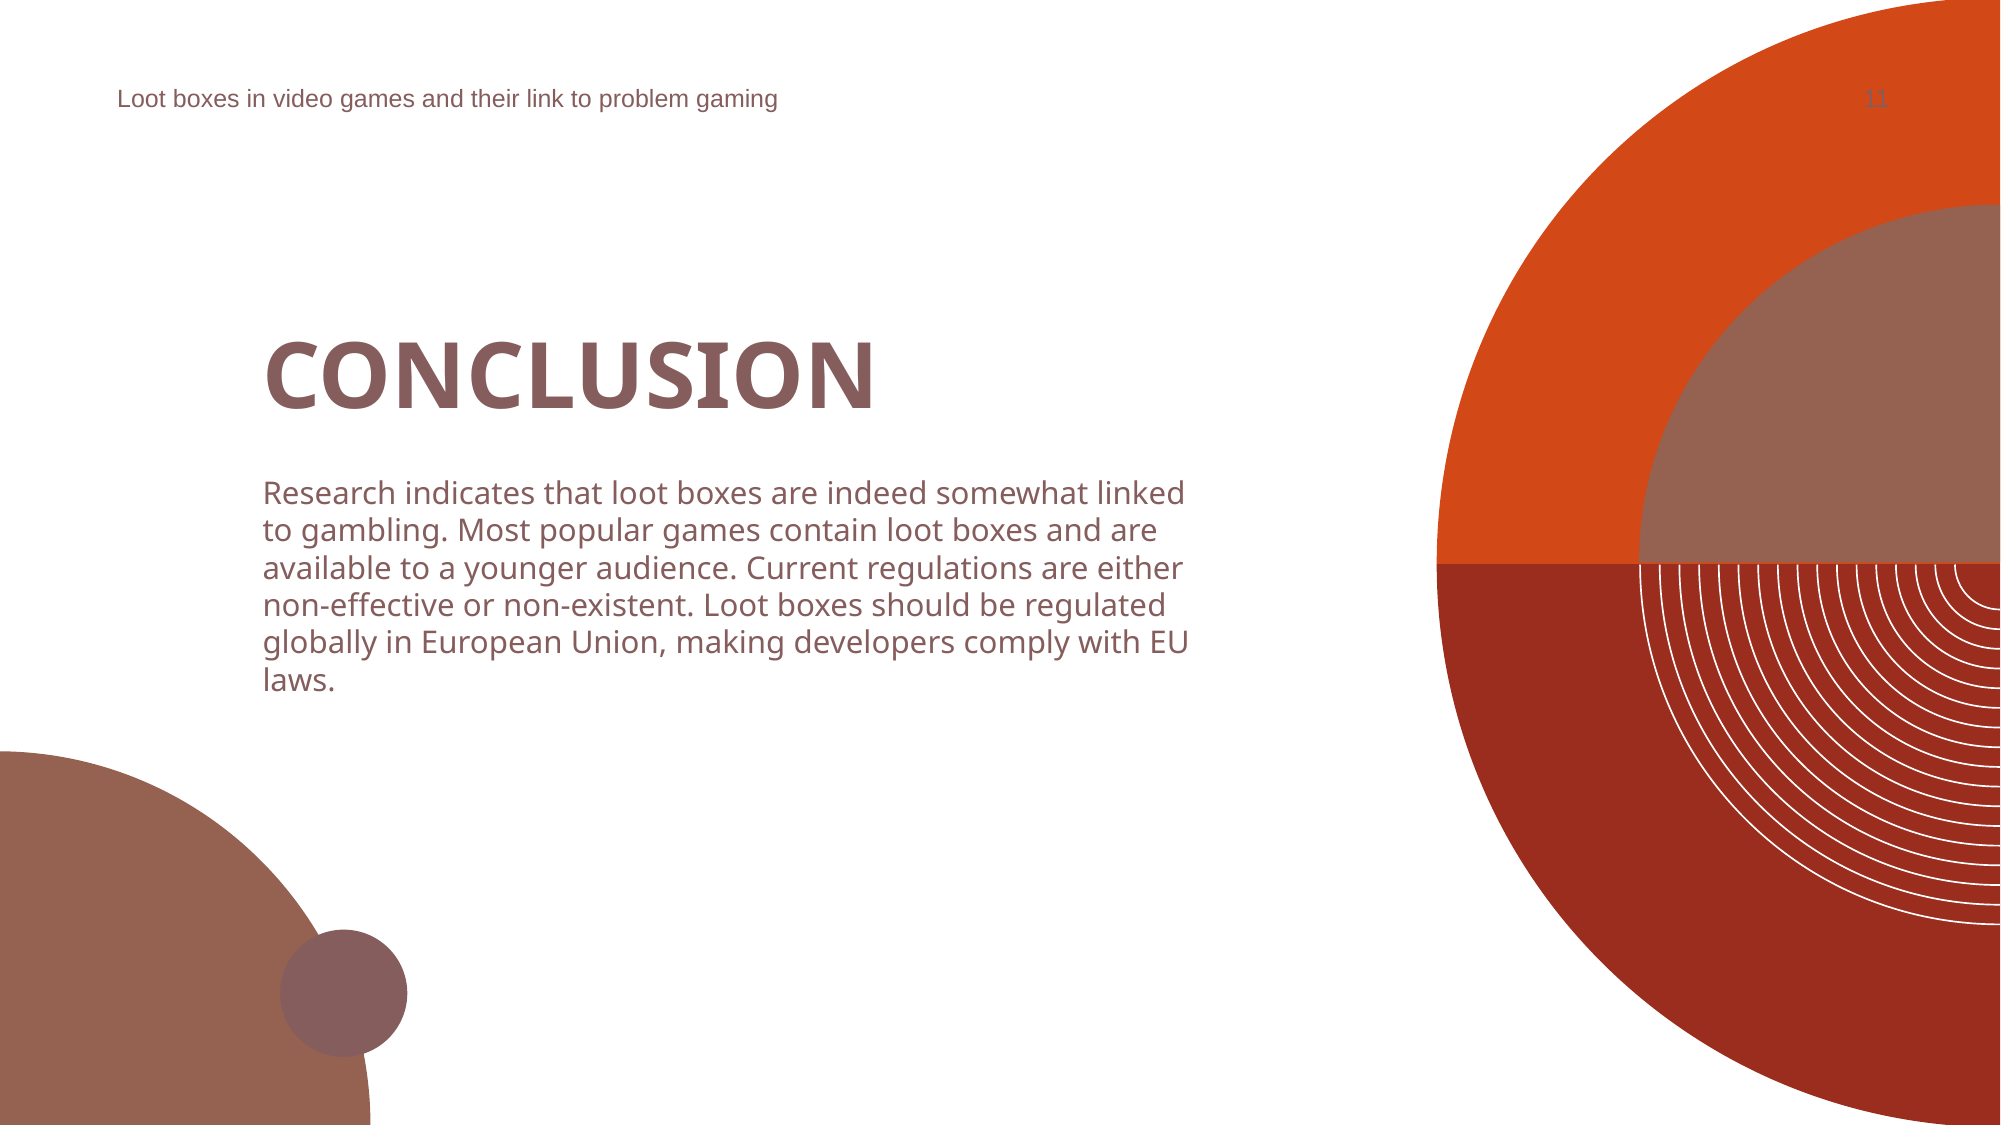

Loot boxes in video games and their link to problem gaming
# CONCLUSION
Research indicates that loot boxes are indeed somewhat linked to gambling. Most popular games contain loot boxes and are available to a younger audience. Current regulations are either non-effective or non-existent. Loot boxes should be regulated globally in European Union, making developers comply with EU laws.